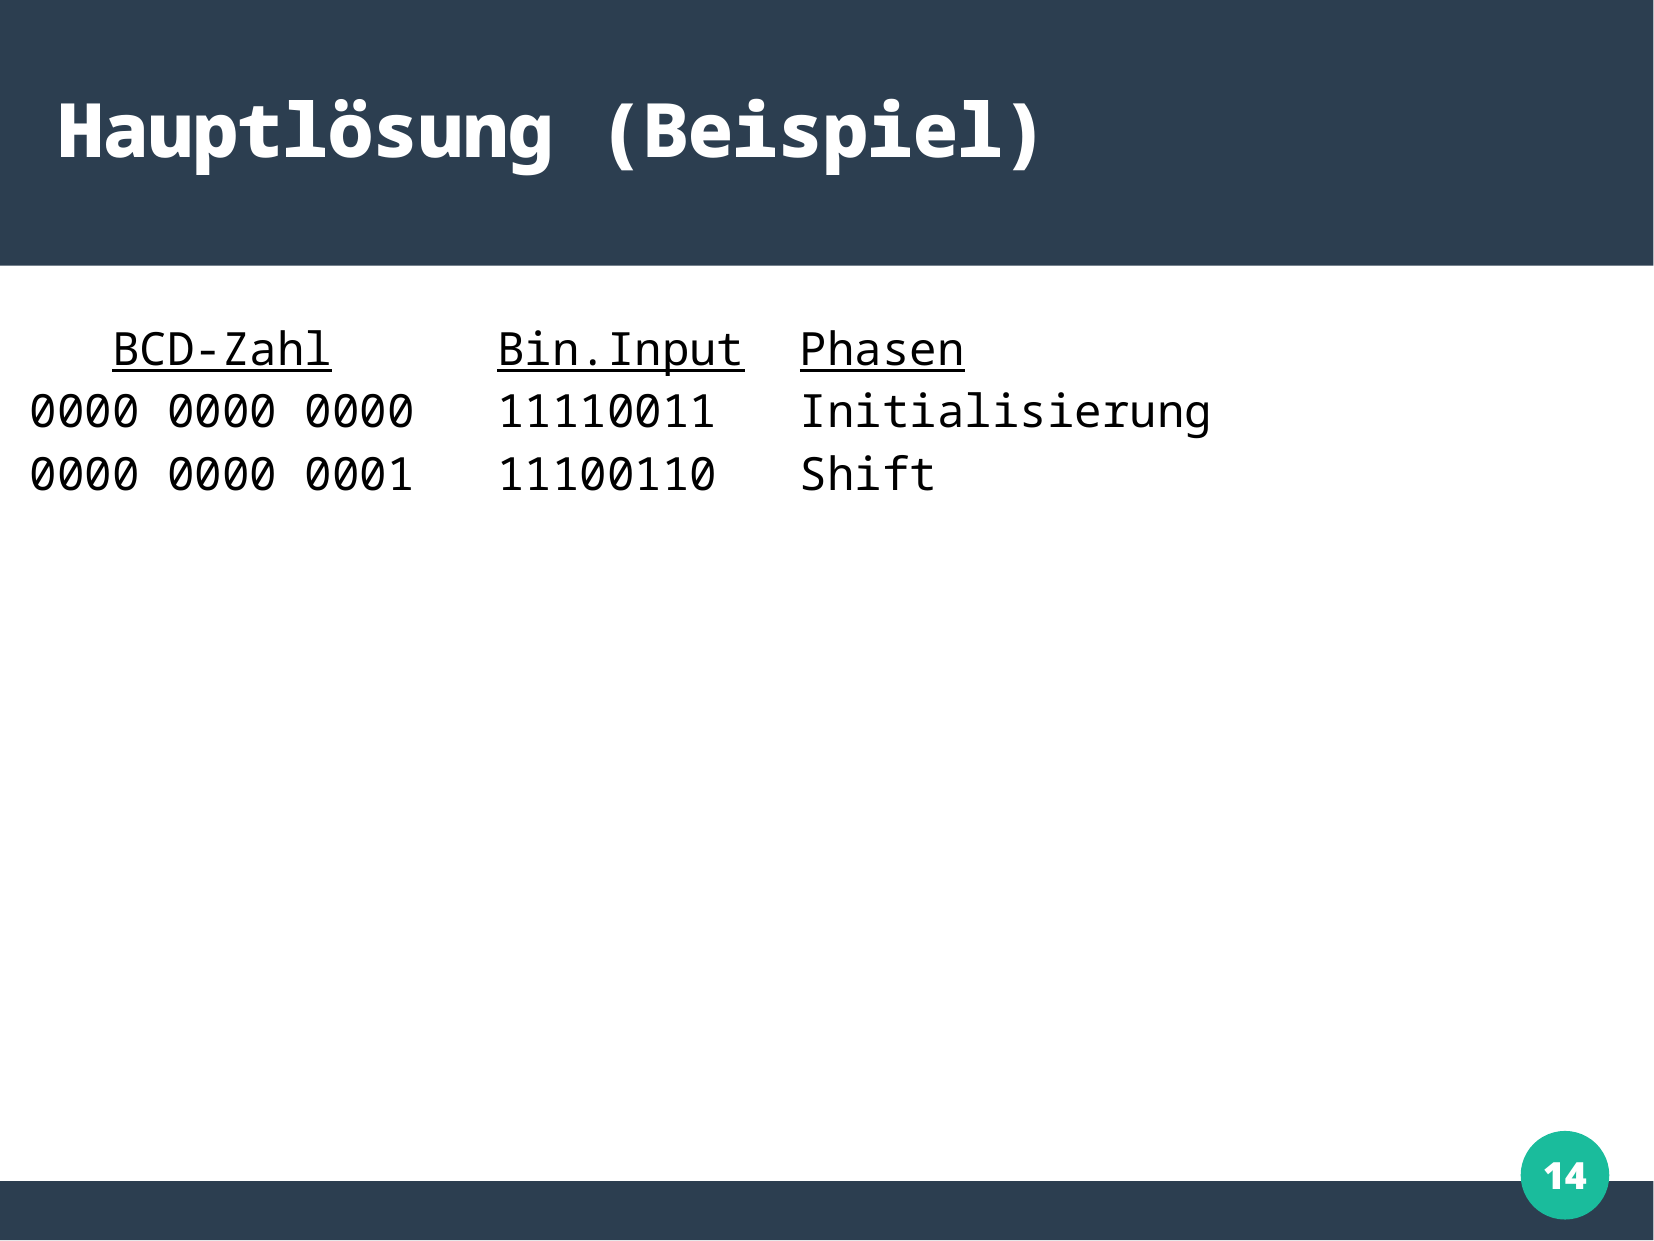

# Hauptlösung (Beispiel)
 BCD-Zahl Bin.Input Phasen
0000 0000 0000 11110011 Initialisierung
0000 0000 0001 11100110 Shift
14